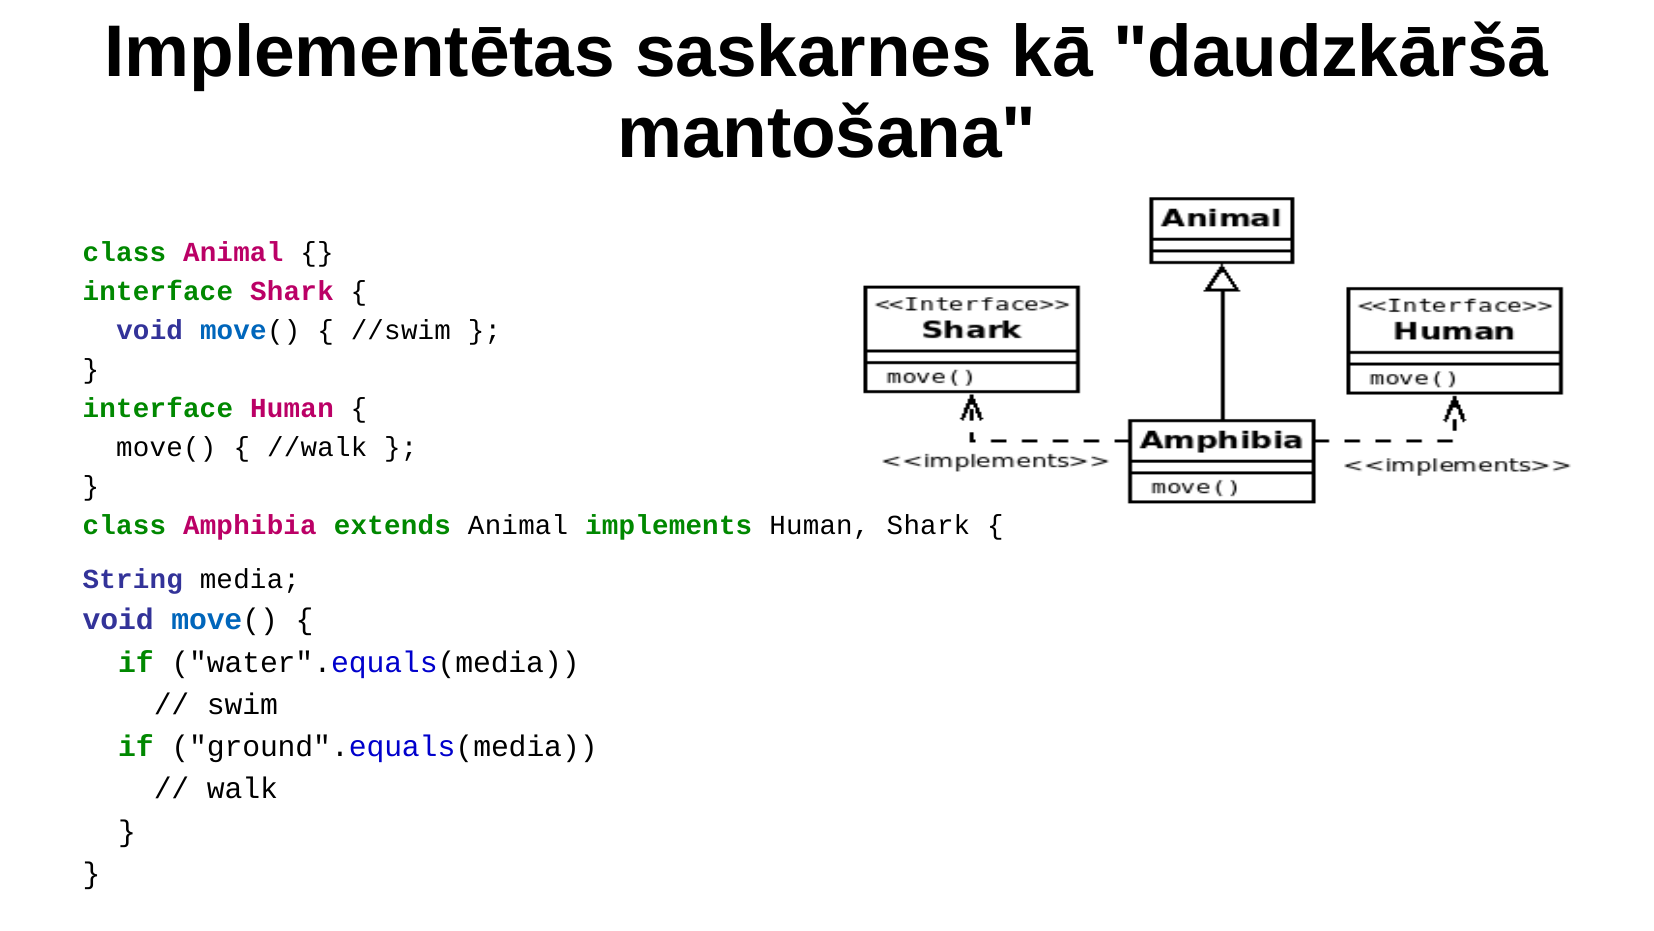

# Implementētas saskarnes kā "daudzkāršā mantošana"
class Animal {}
interface Shark {
 void move() { //swim };
}
interface Human {
 move() { //walk };
}
class Amphibia extends Animal implements Human, Shark {
String media;
void move() {
 if ("water".equals(media))
 // swim
 if ("ground".equals(media))
 // walk
 }
}